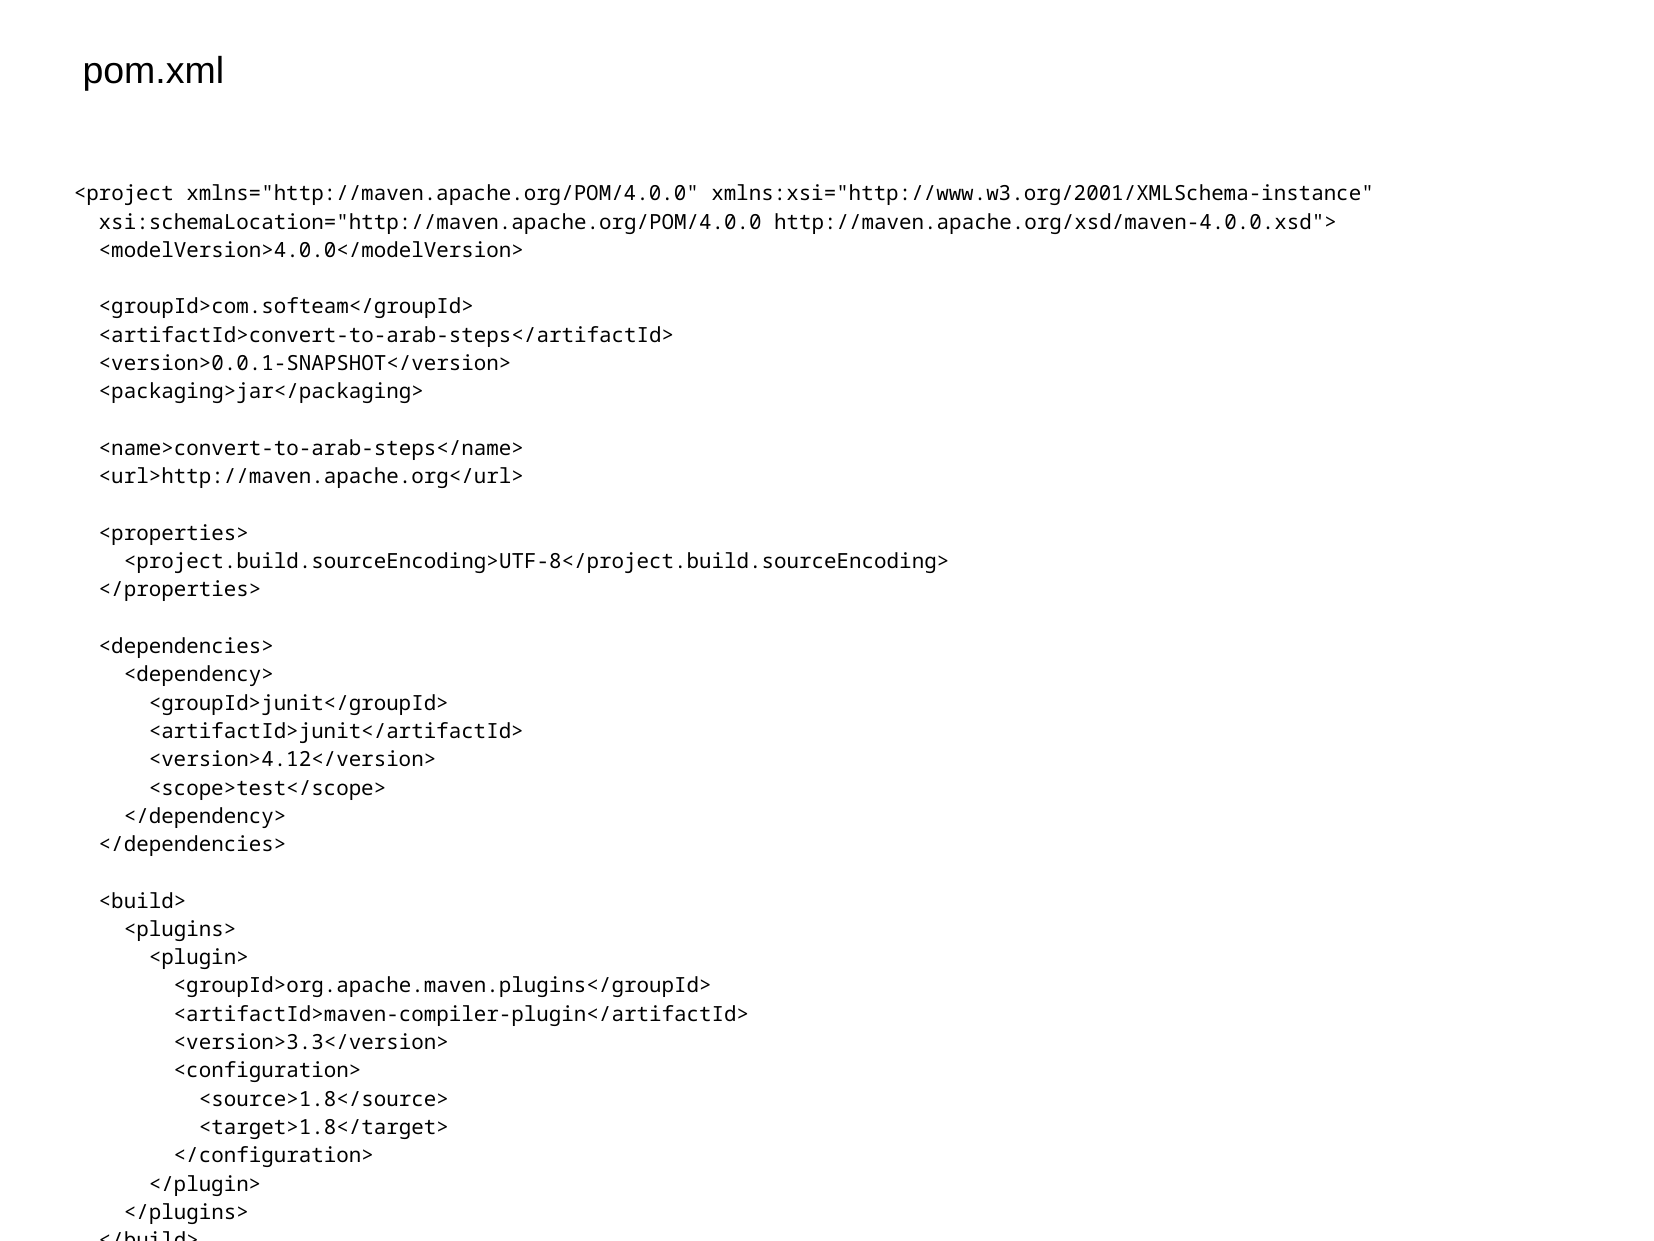

# pom.xml
<project xmlns="http://maven.apache.org/POM/4.0.0" xmlns:xsi="http://www.w3.org/2001/XMLSchema-instance"
 xsi:schemaLocation="http://maven.apache.org/POM/4.0.0 http://maven.apache.org/xsd/maven-4.0.0.xsd">
 <modelVersion>4.0.0</modelVersion>
 <groupId>com.softeam</groupId>
 <artifactId>convert-to-arab-steps</artifactId>
 <version>0.0.1-SNAPSHOT</version>
 <packaging>jar</packaging>
 <name>convert-to-arab-steps</name>
 <url>http://maven.apache.org</url>
 <properties>
 <project.build.sourceEncoding>UTF-8</project.build.sourceEncoding>
 </properties>
 <dependencies>
 <dependency>
 <groupId>junit</groupId>
 <artifactId>junit</artifactId>
 <version>4.12</version>
 <scope>test</scope>
 </dependency>
 </dependencies>
 <build>
 <plugins>
 <plugin>
 <groupId>org.apache.maven.plugins</groupId>
 <artifactId>maven-compiler-plugin</artifactId>
 <version>3.3</version>
 <configuration>
 <source>1.8</source>
 <target>1.8</target>
 </configuration>
 </plugin>
 </plugins>
 </build>
</project>